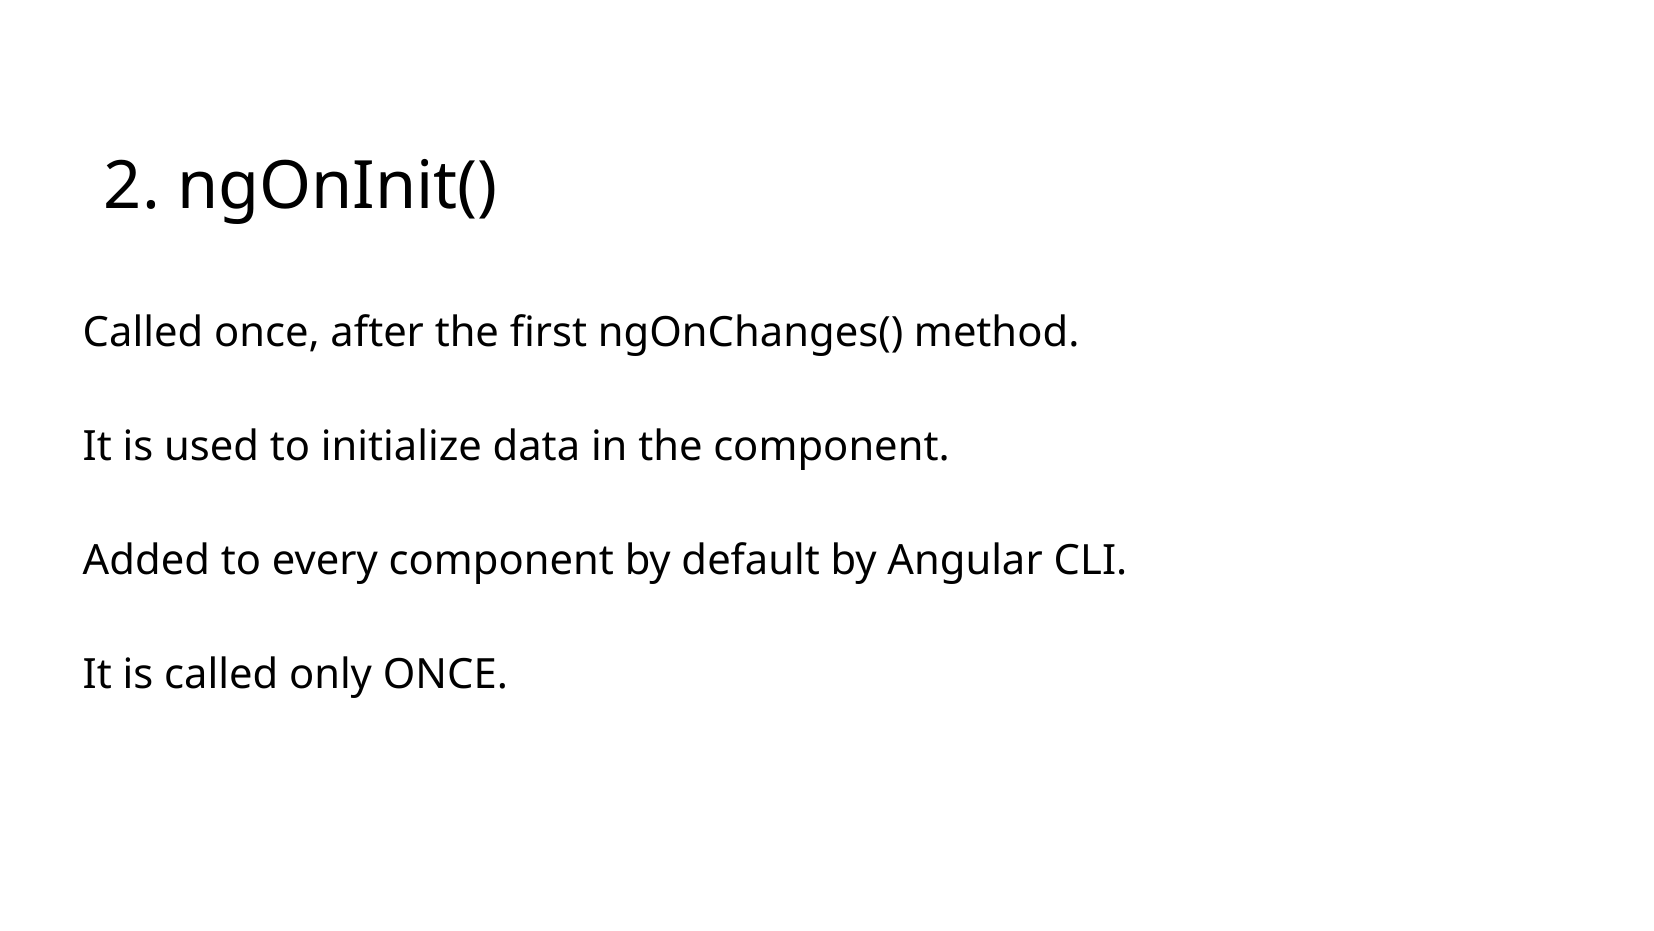

# 2. ngOnInit()
Called once, after the first ngOnChanges() method.
It is used to initialize data in the component.
Added to every component by default by Angular CLI.
It is called only ONCE.